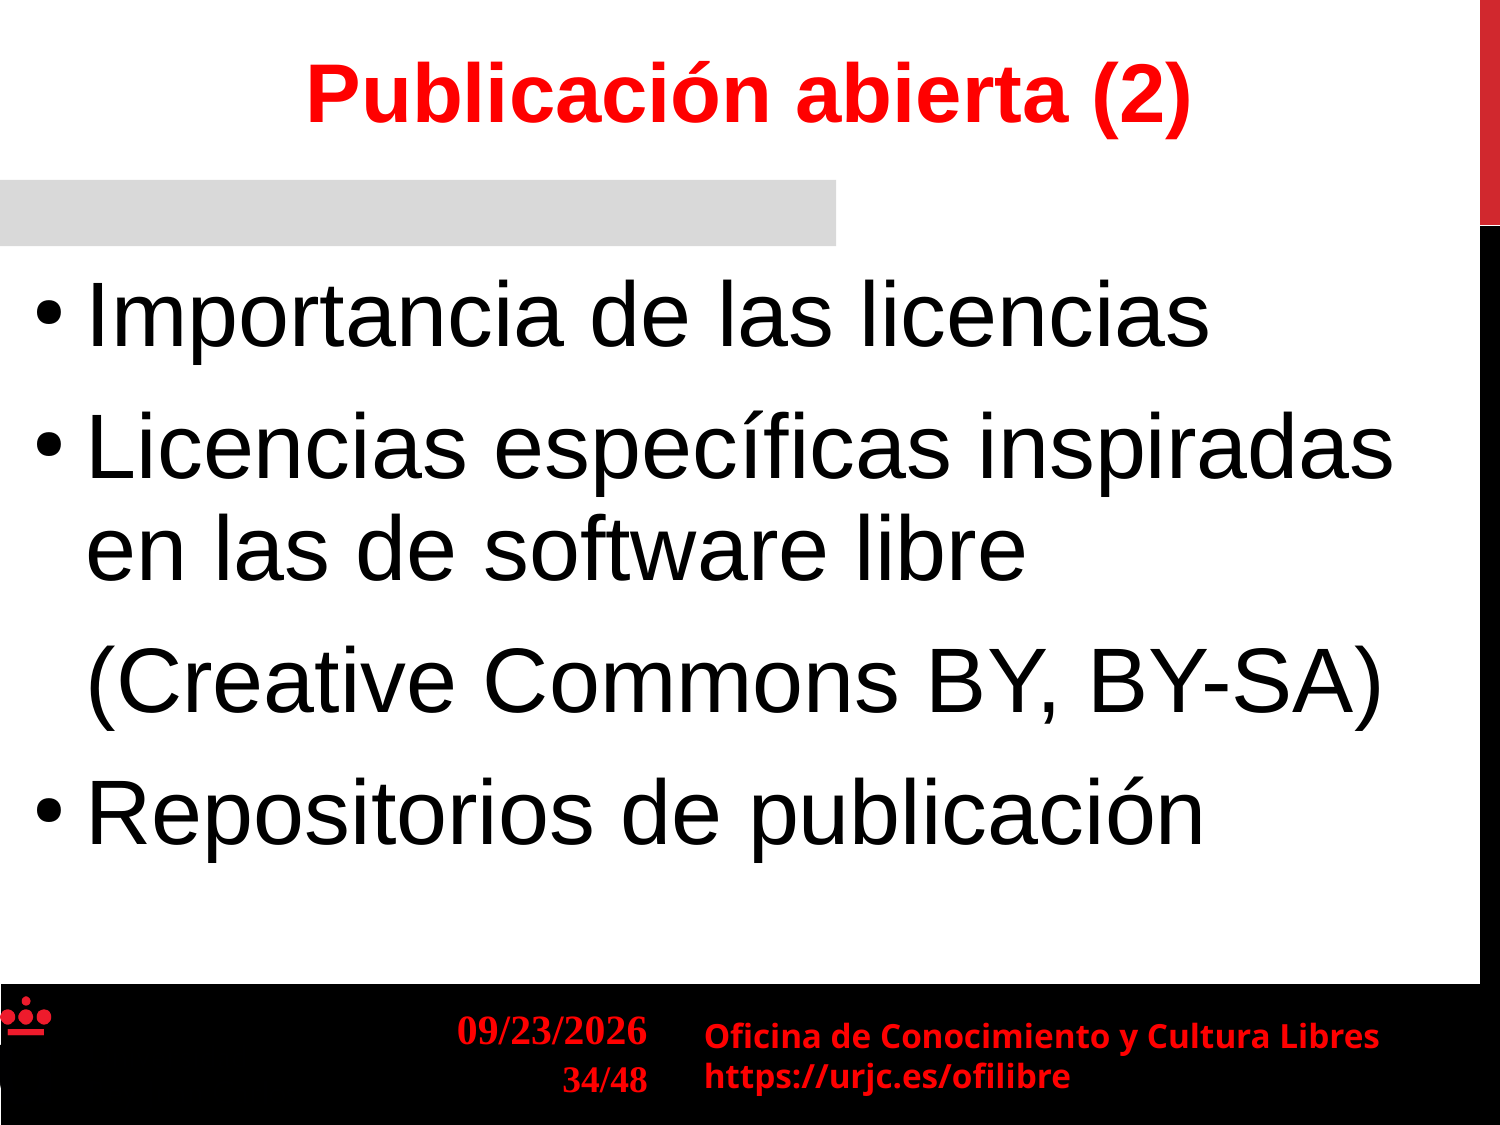

# Publicación abierta (2)
Importancia de las licencias
Licencias específicas inspiradas en las de software libre
(Creative Commons BY, BY-SA)
Repositorios de publicación